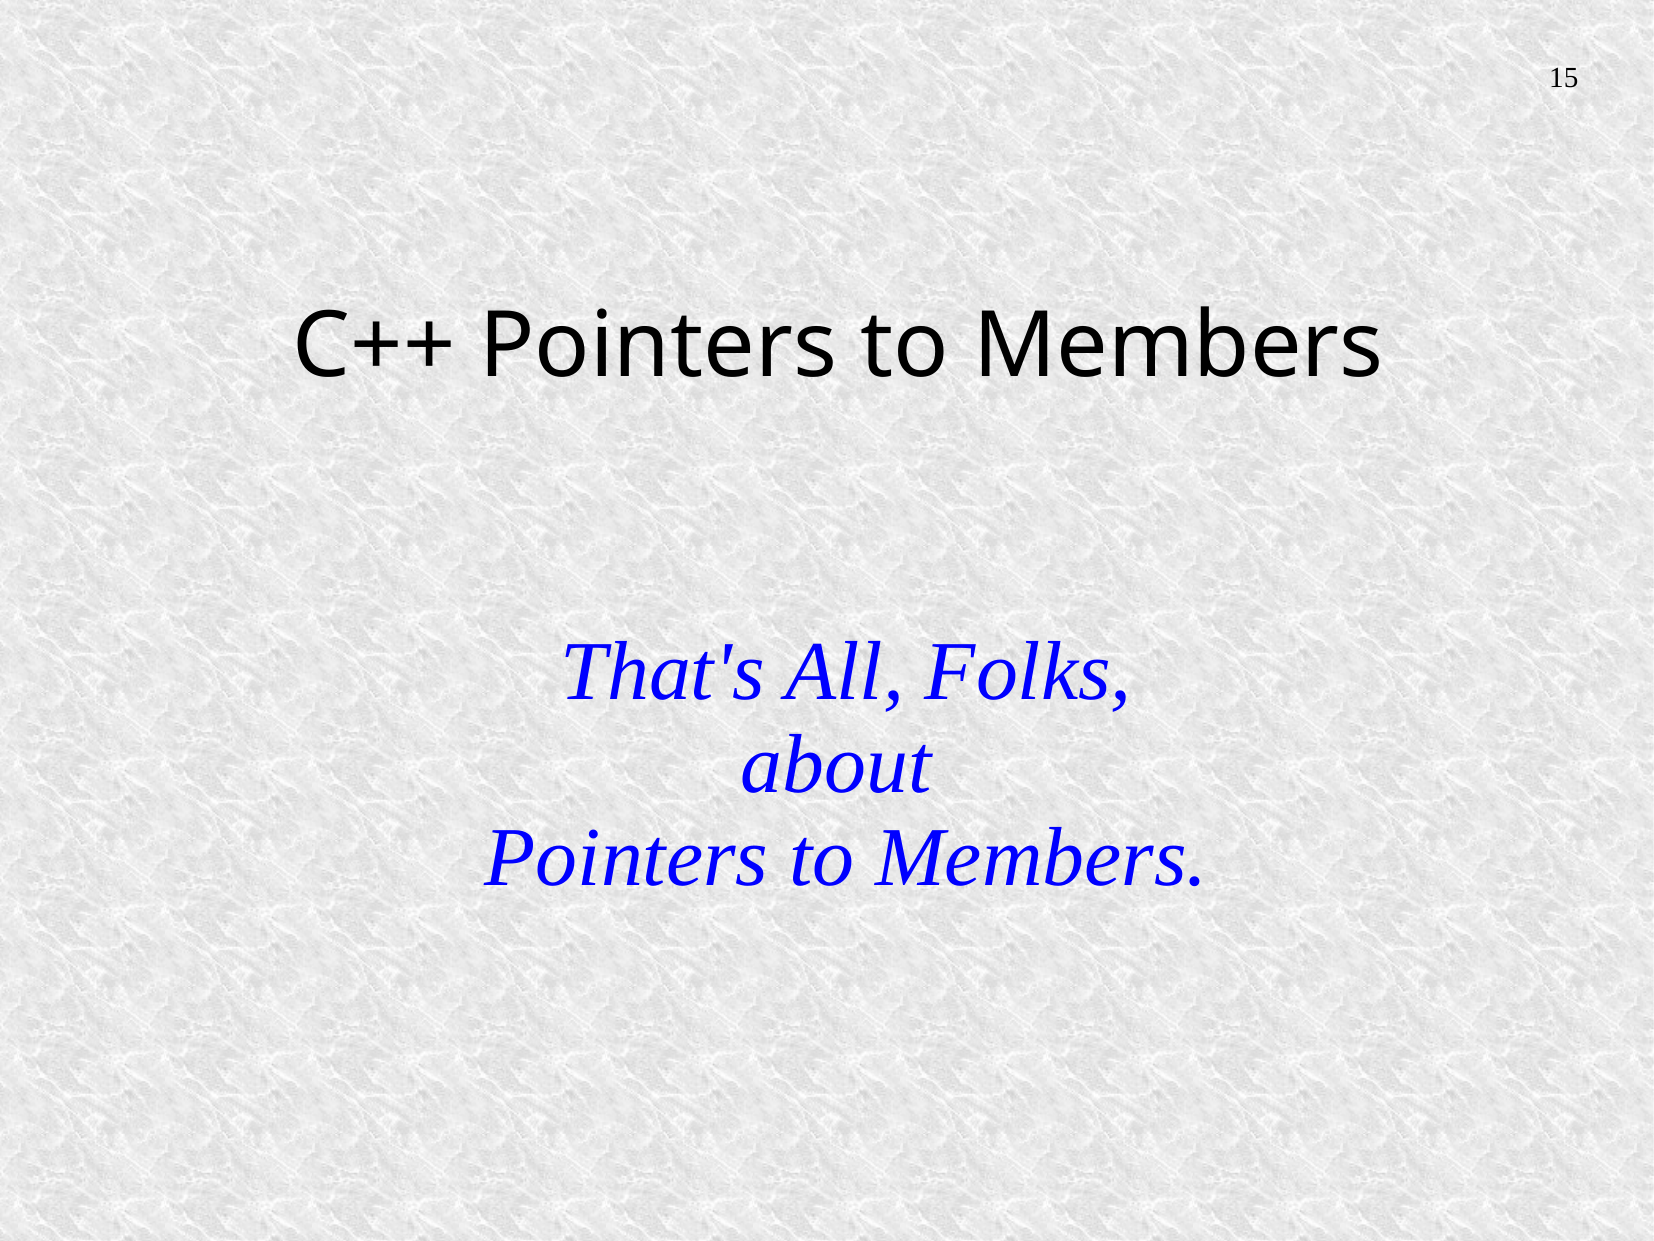

15
# C++ Pointers to Members
That's All, Folks,
about
Pointers to Members.